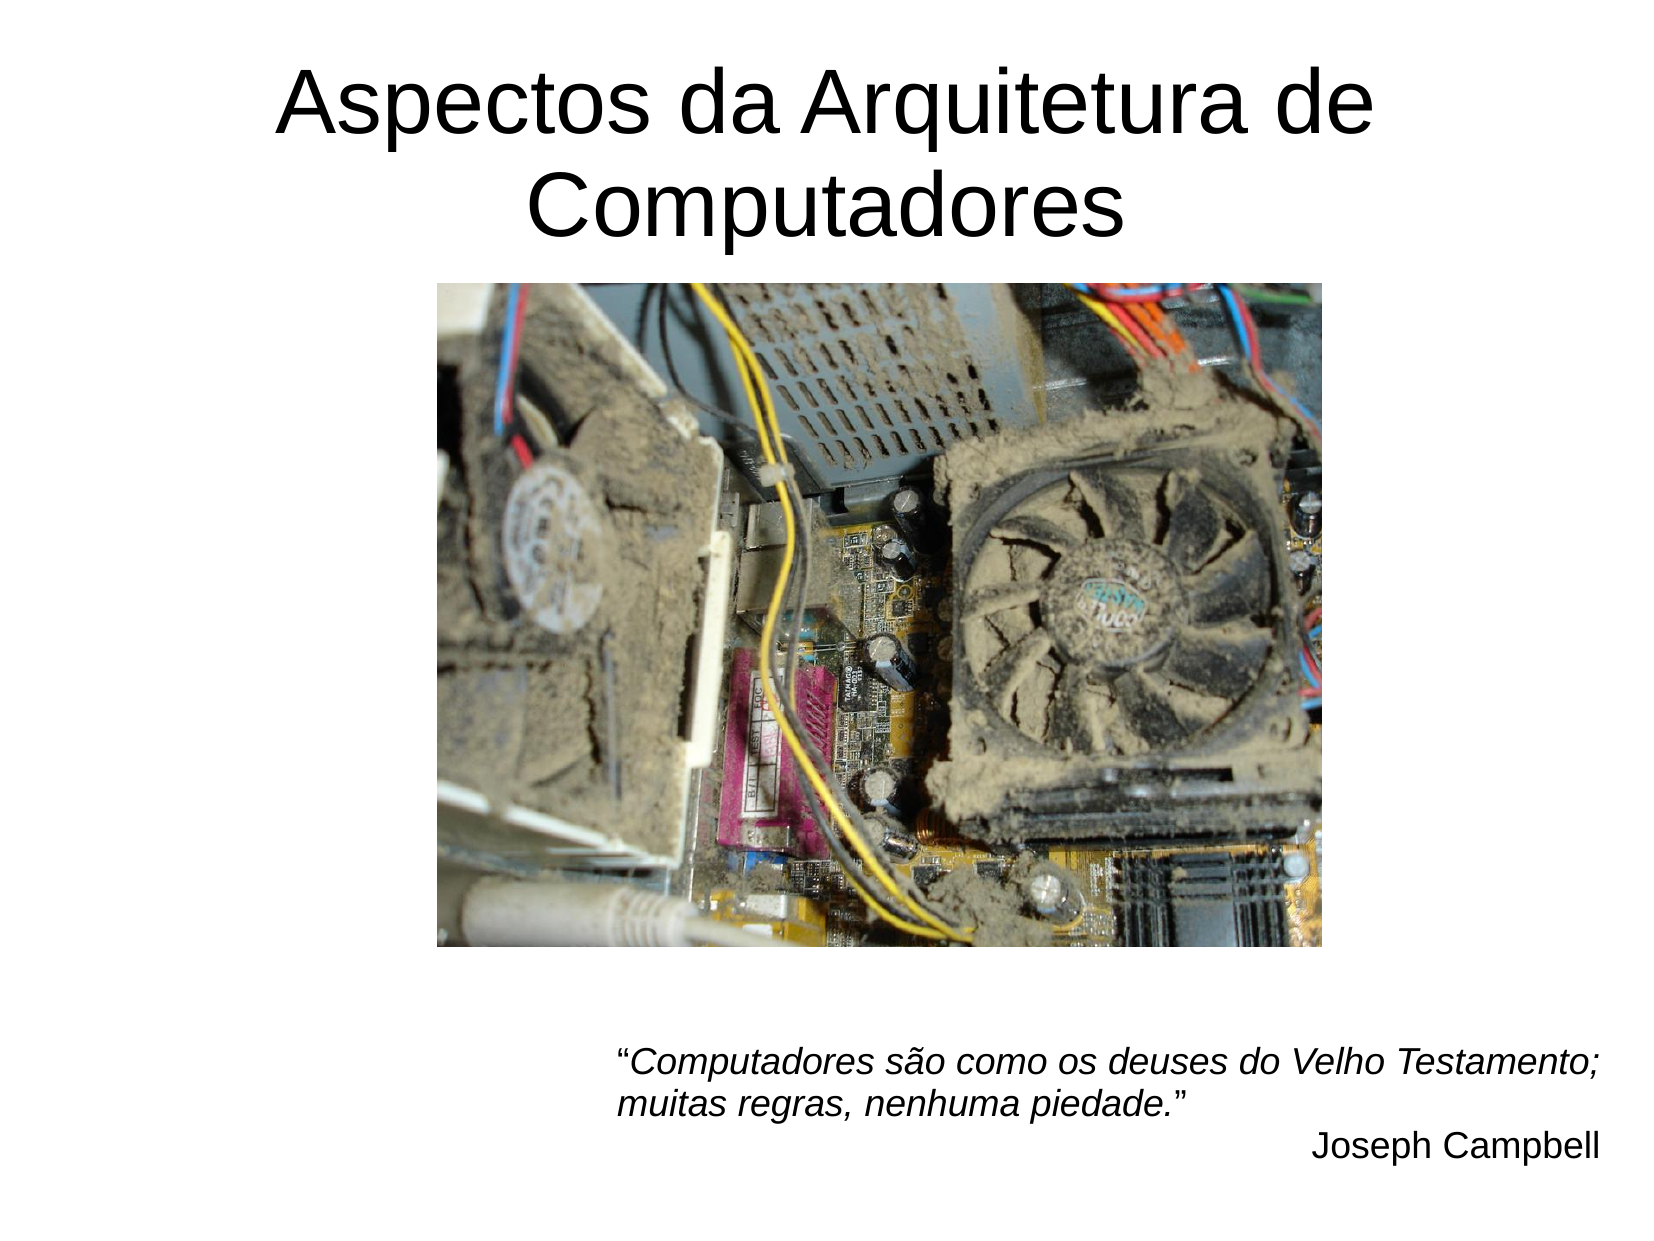

# Aspectos da Arquitetura de Computadores
“Computadores são como os deuses do Velho Testamento;
muitas regras, nenhuma piedade.”
Joseph Campbell